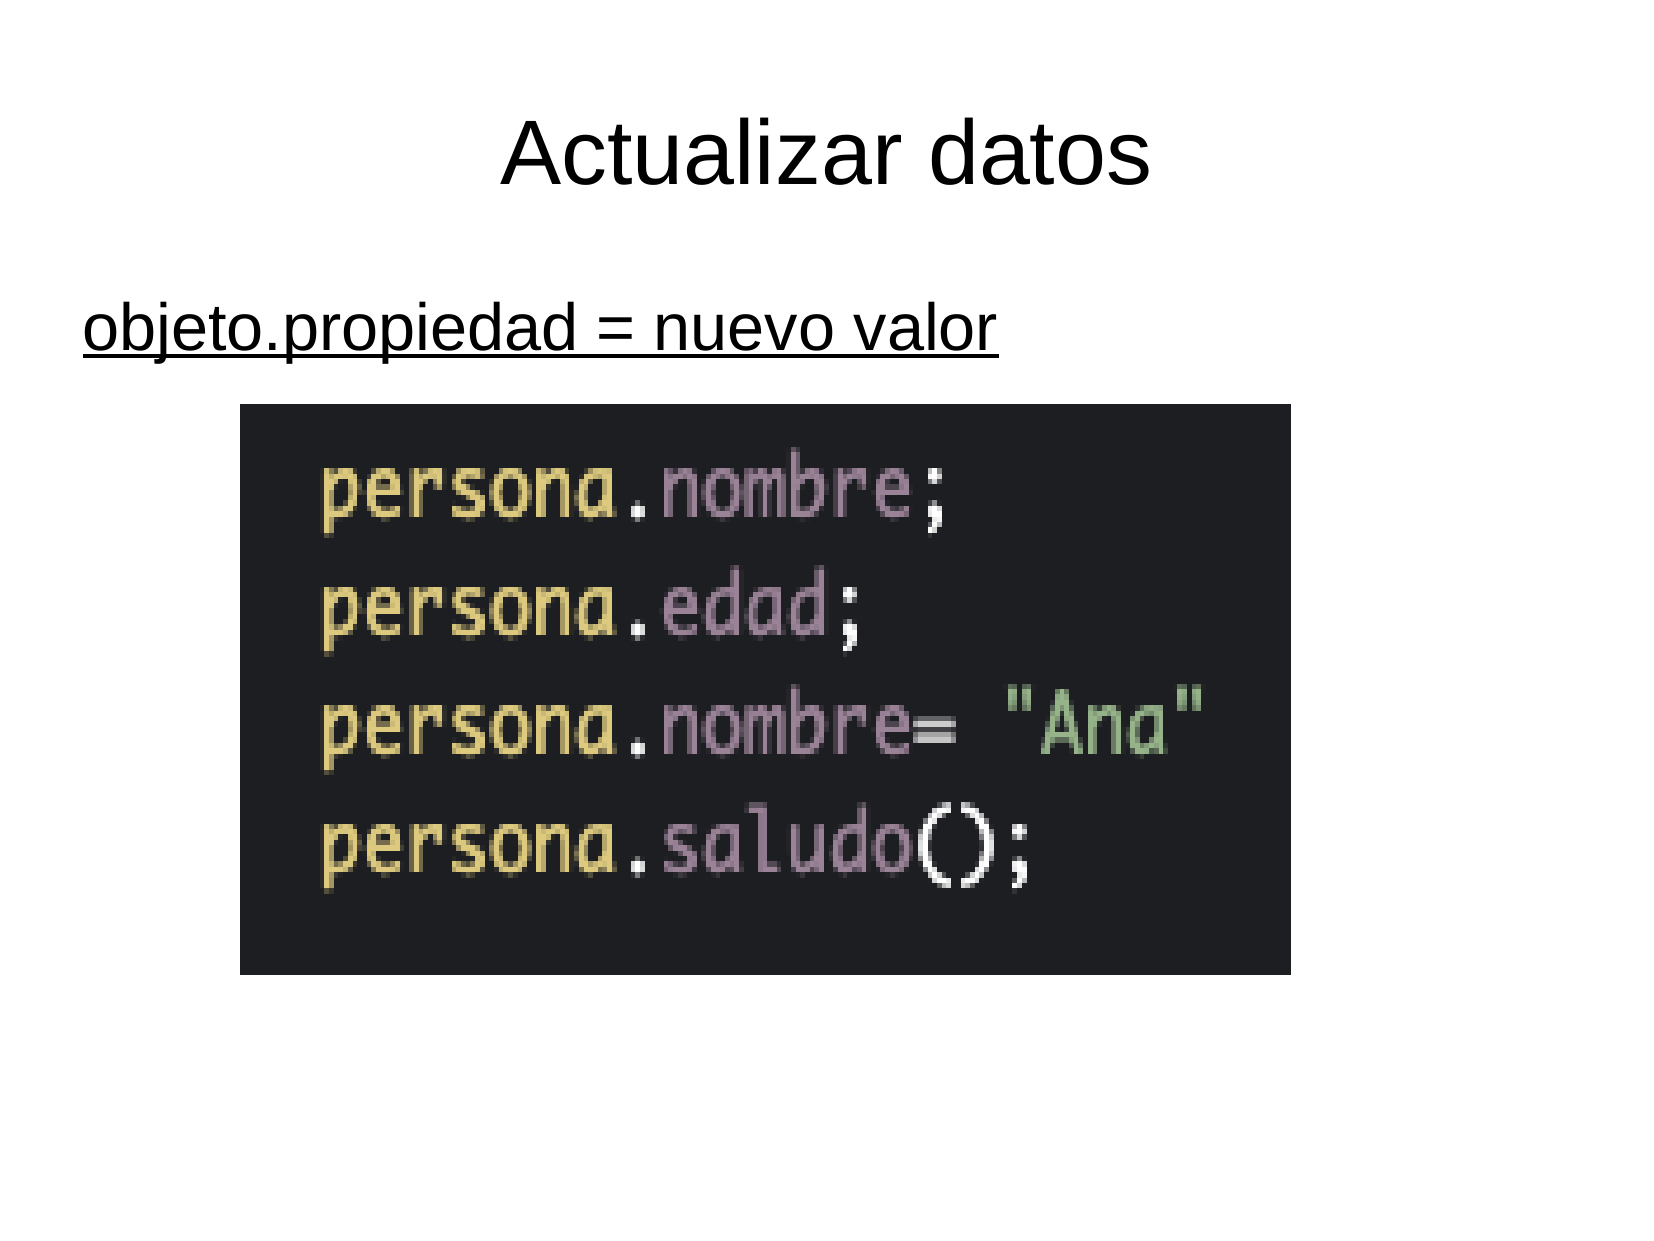

# Actualizar datos
objeto.propiedad = nuevo valor